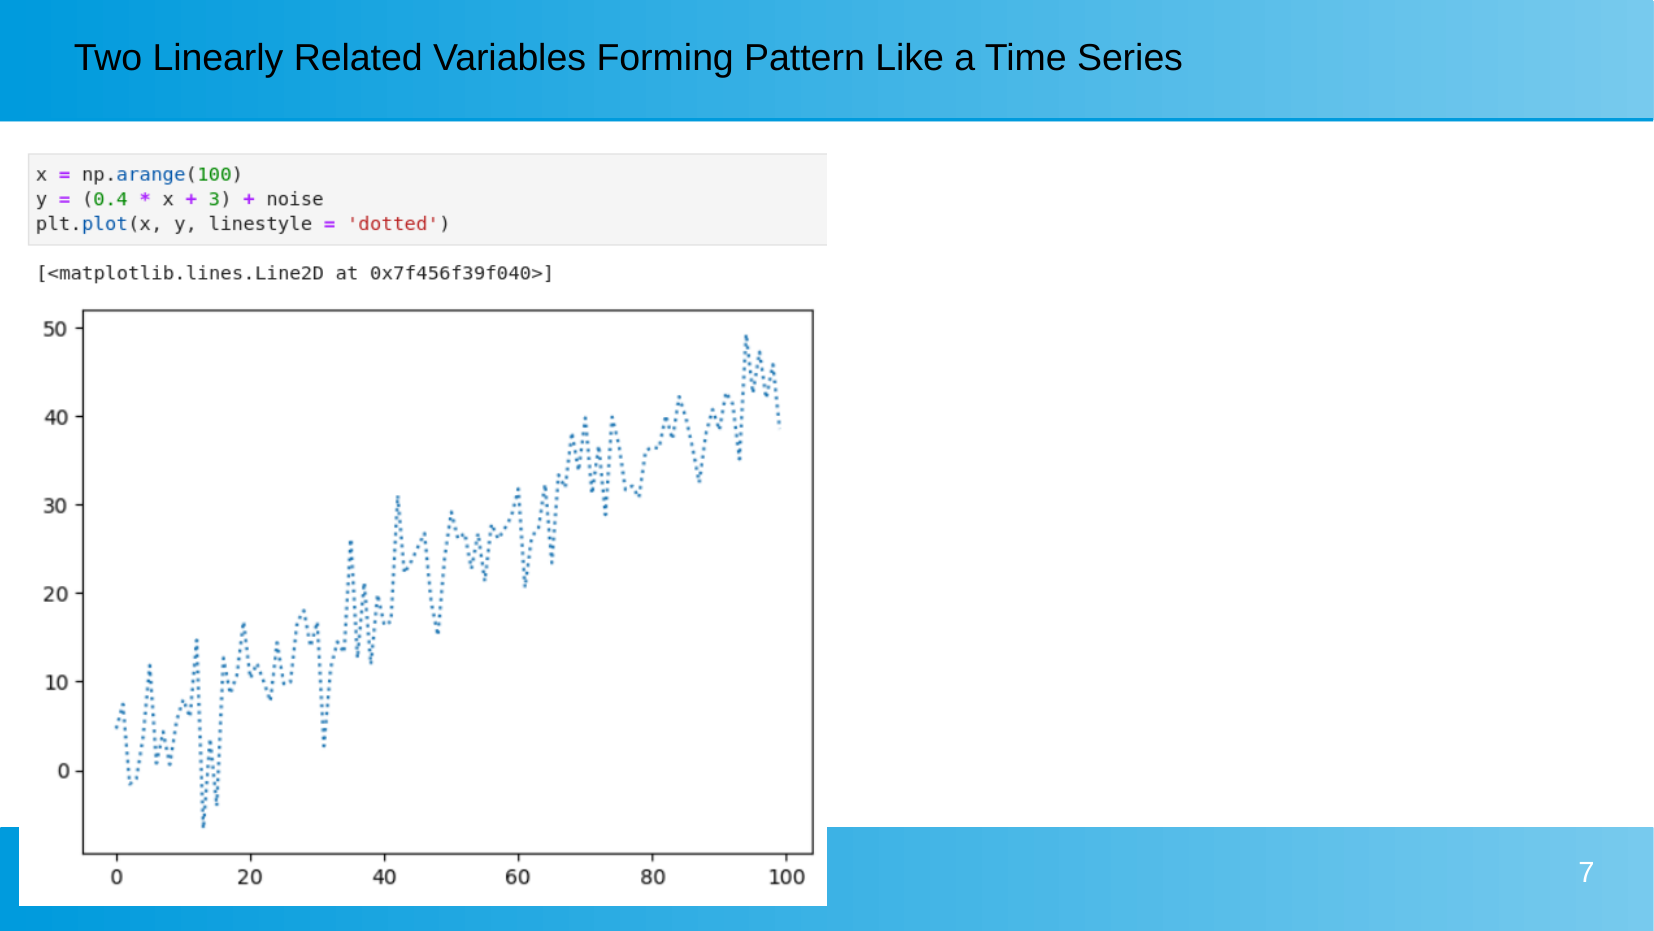

Two Linearly Related Variables Forming Pattern Like a Time Series
7